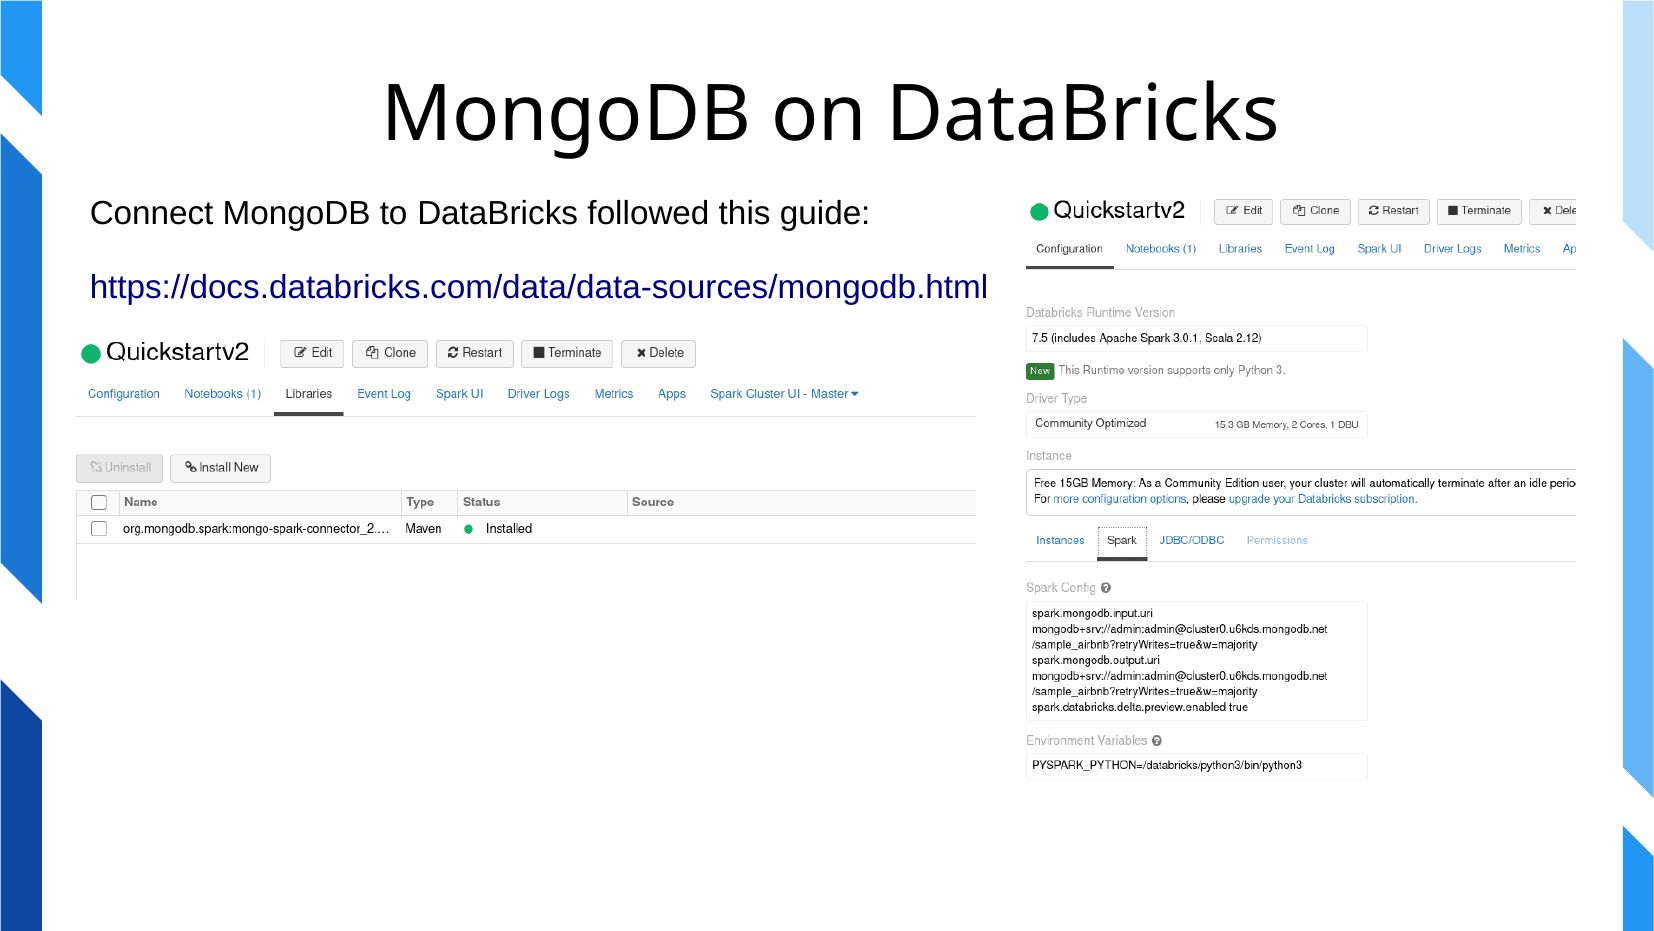

# MongoDB on DataBricks
Connect MongoDB to DataBricks followed this guide:
 https://docs.databricks.com/data/data-sources/mongodb.html